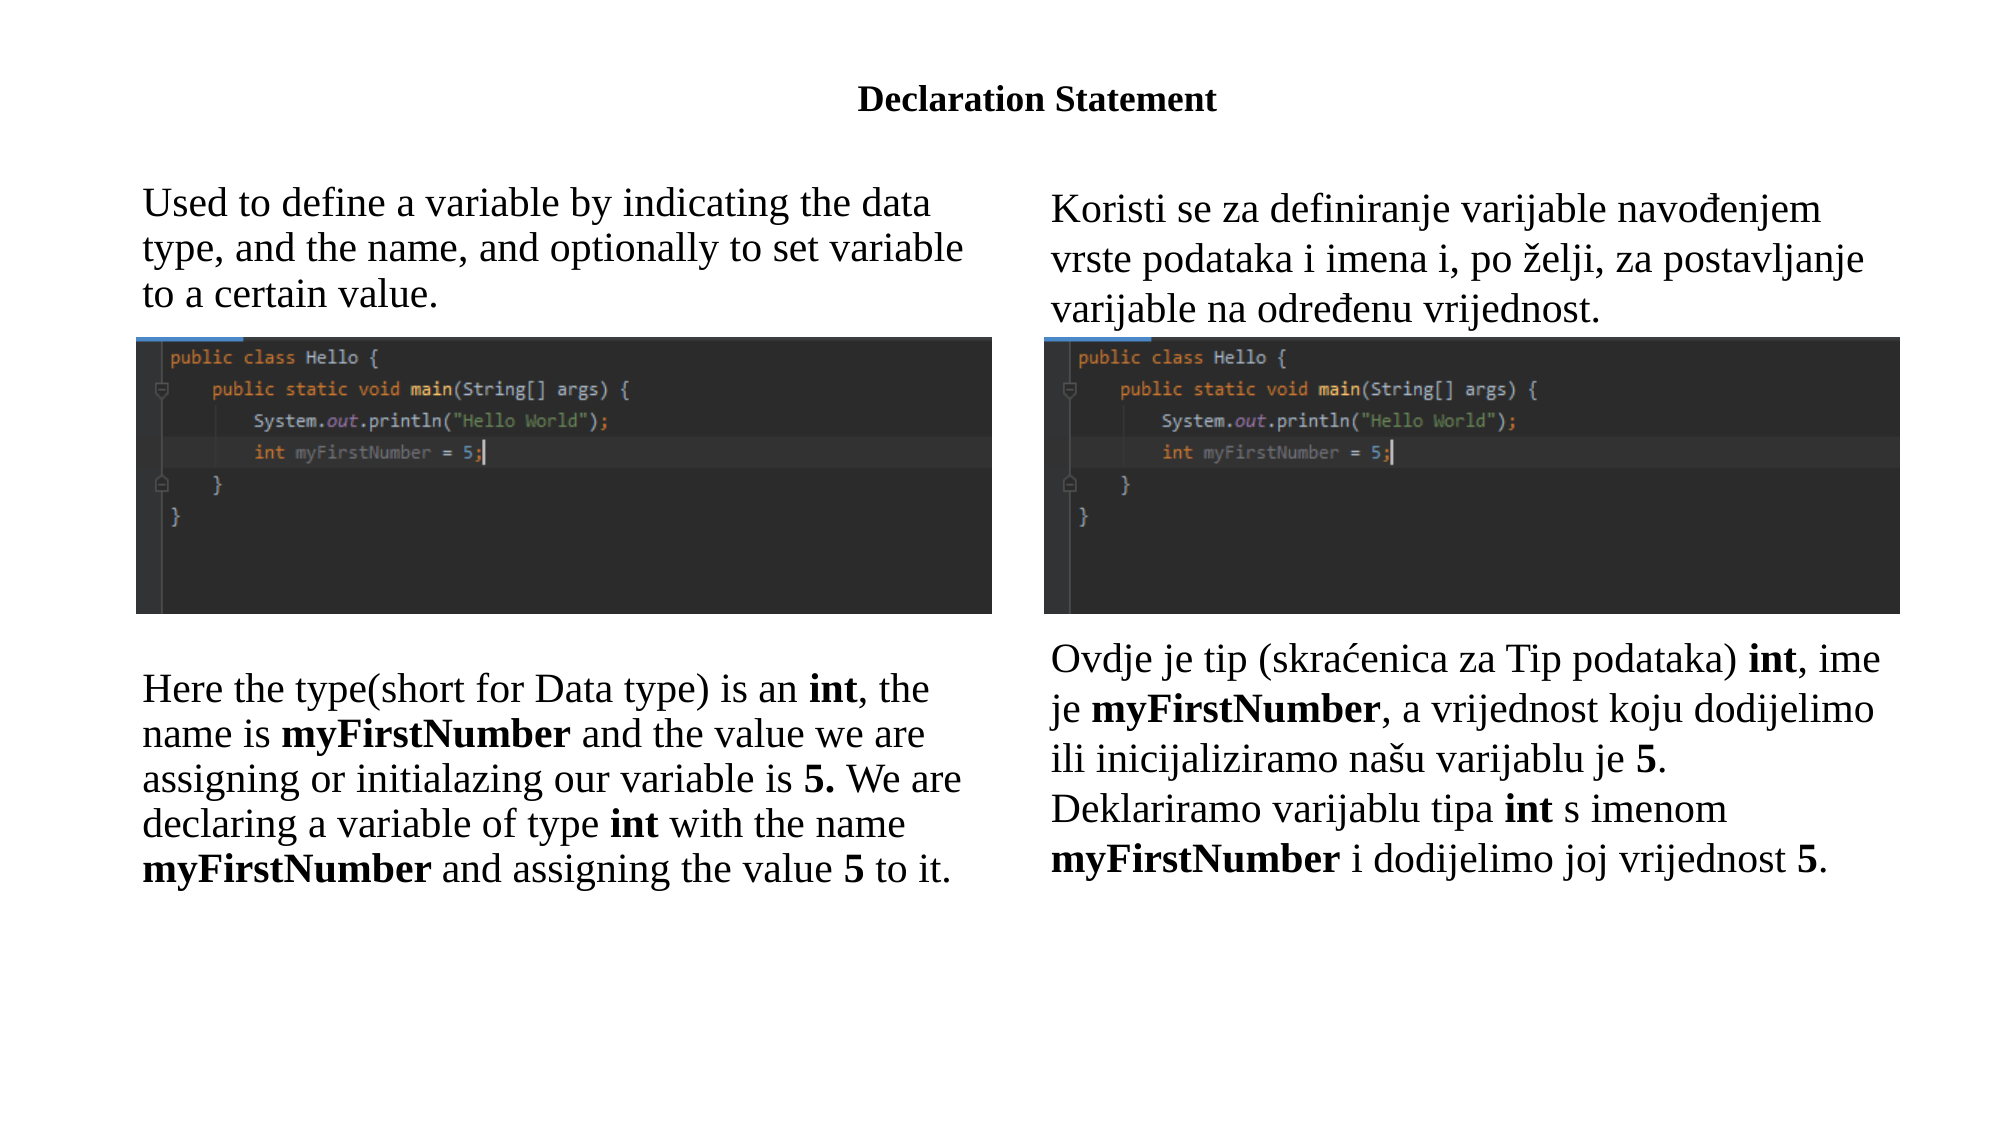

Declaration Statement
# Used to define a variable by indicating the data type, and the name, and optionally to set variable to a certain value.
Here the type(short for Data type) is an int, the name is myFirstNumber and the value we are assigning or initialazing our variable is 5. We are declaring a variable of type int with the name myFirstNumber and assigning the value 5 to it.
Koristi se za definiranje varijable navođenjem vrste podataka i imena i, po želji, za postavljanje varijable na određenu vrijednost.
Ovdje je tip (skraćenica za Tip podataka) int, ime je myFirstNumber, a vrijednost koju dodijelimo ili inicijaliziramo našu varijablu je 5. Deklariramo varijablu tipa int s imenom myFirstNumber i dodijelimo joj vrijednost 5.